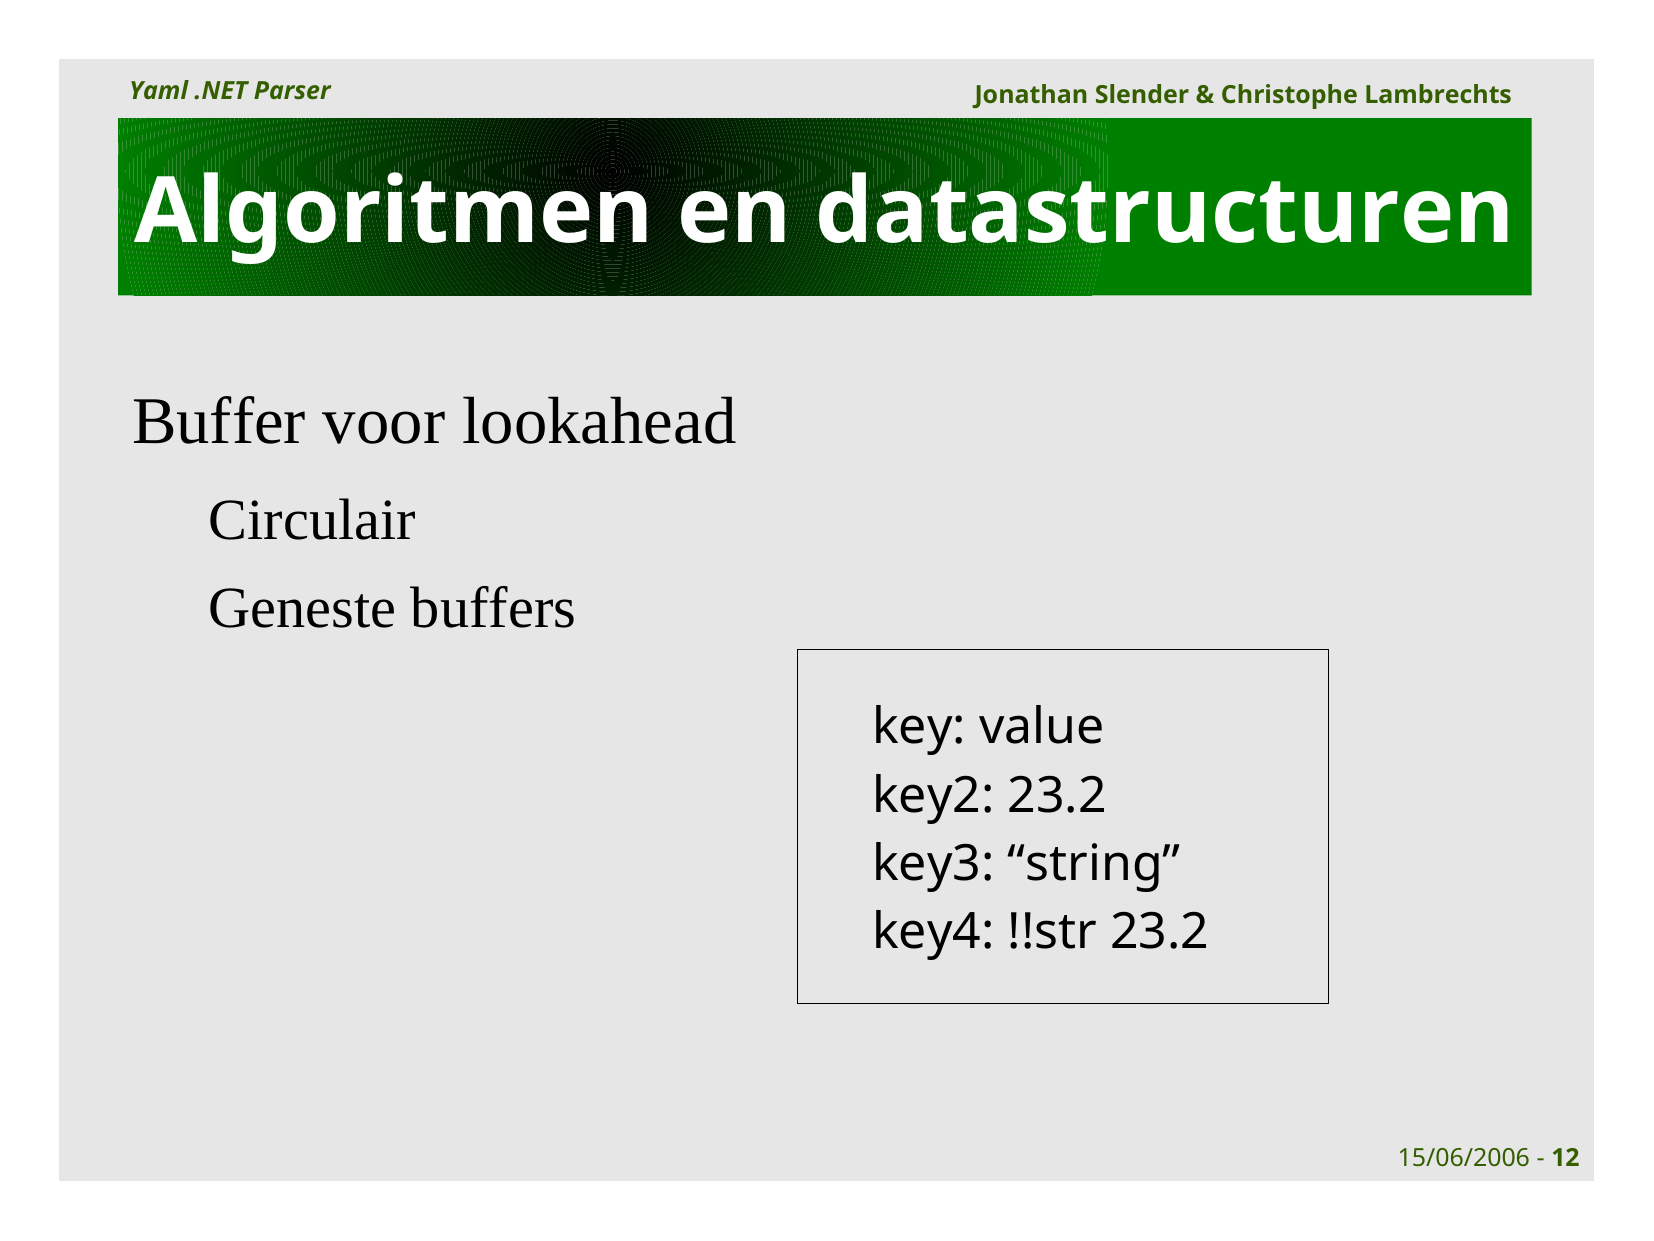

# Algoritmen en datastructuren
Buffer voor lookahead
Circulair
Geneste buffers
key: value
key2: 23.2
key3: “string”
key4: !!str 23.2